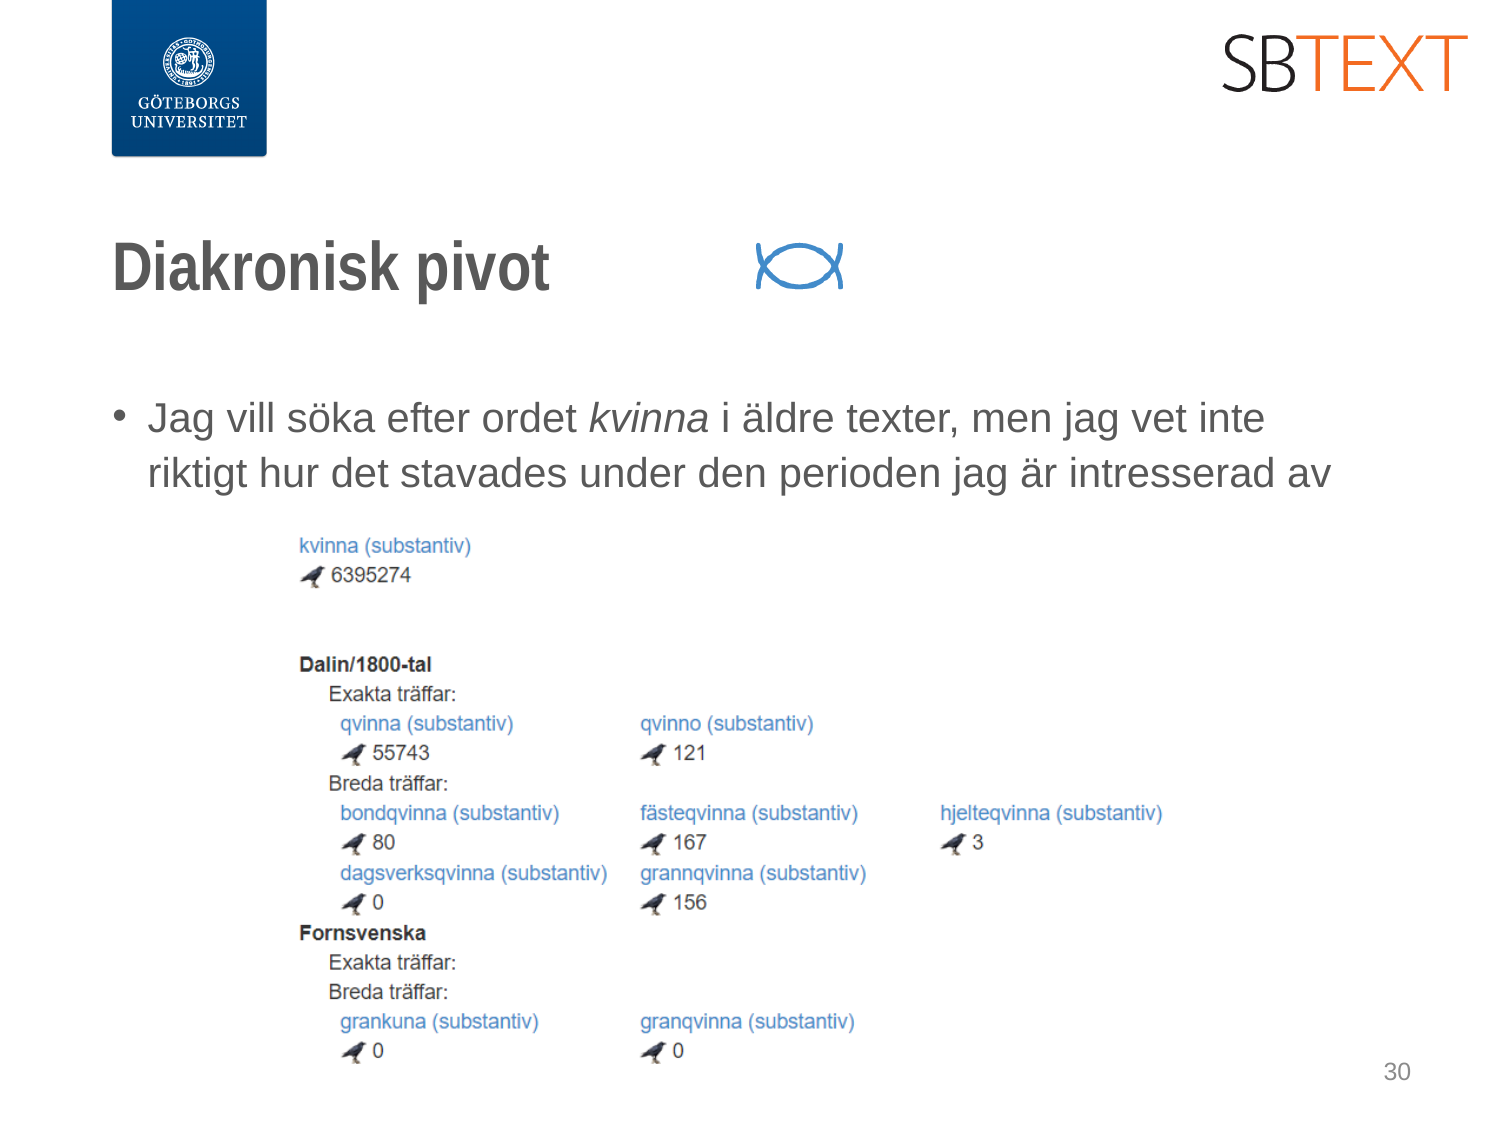

# Diakronisk pivot
Jag vill söka efter ordet kvinna i äldre texter, men jag vet inte riktigt hur det stavades under den perioden jag är intresserad av